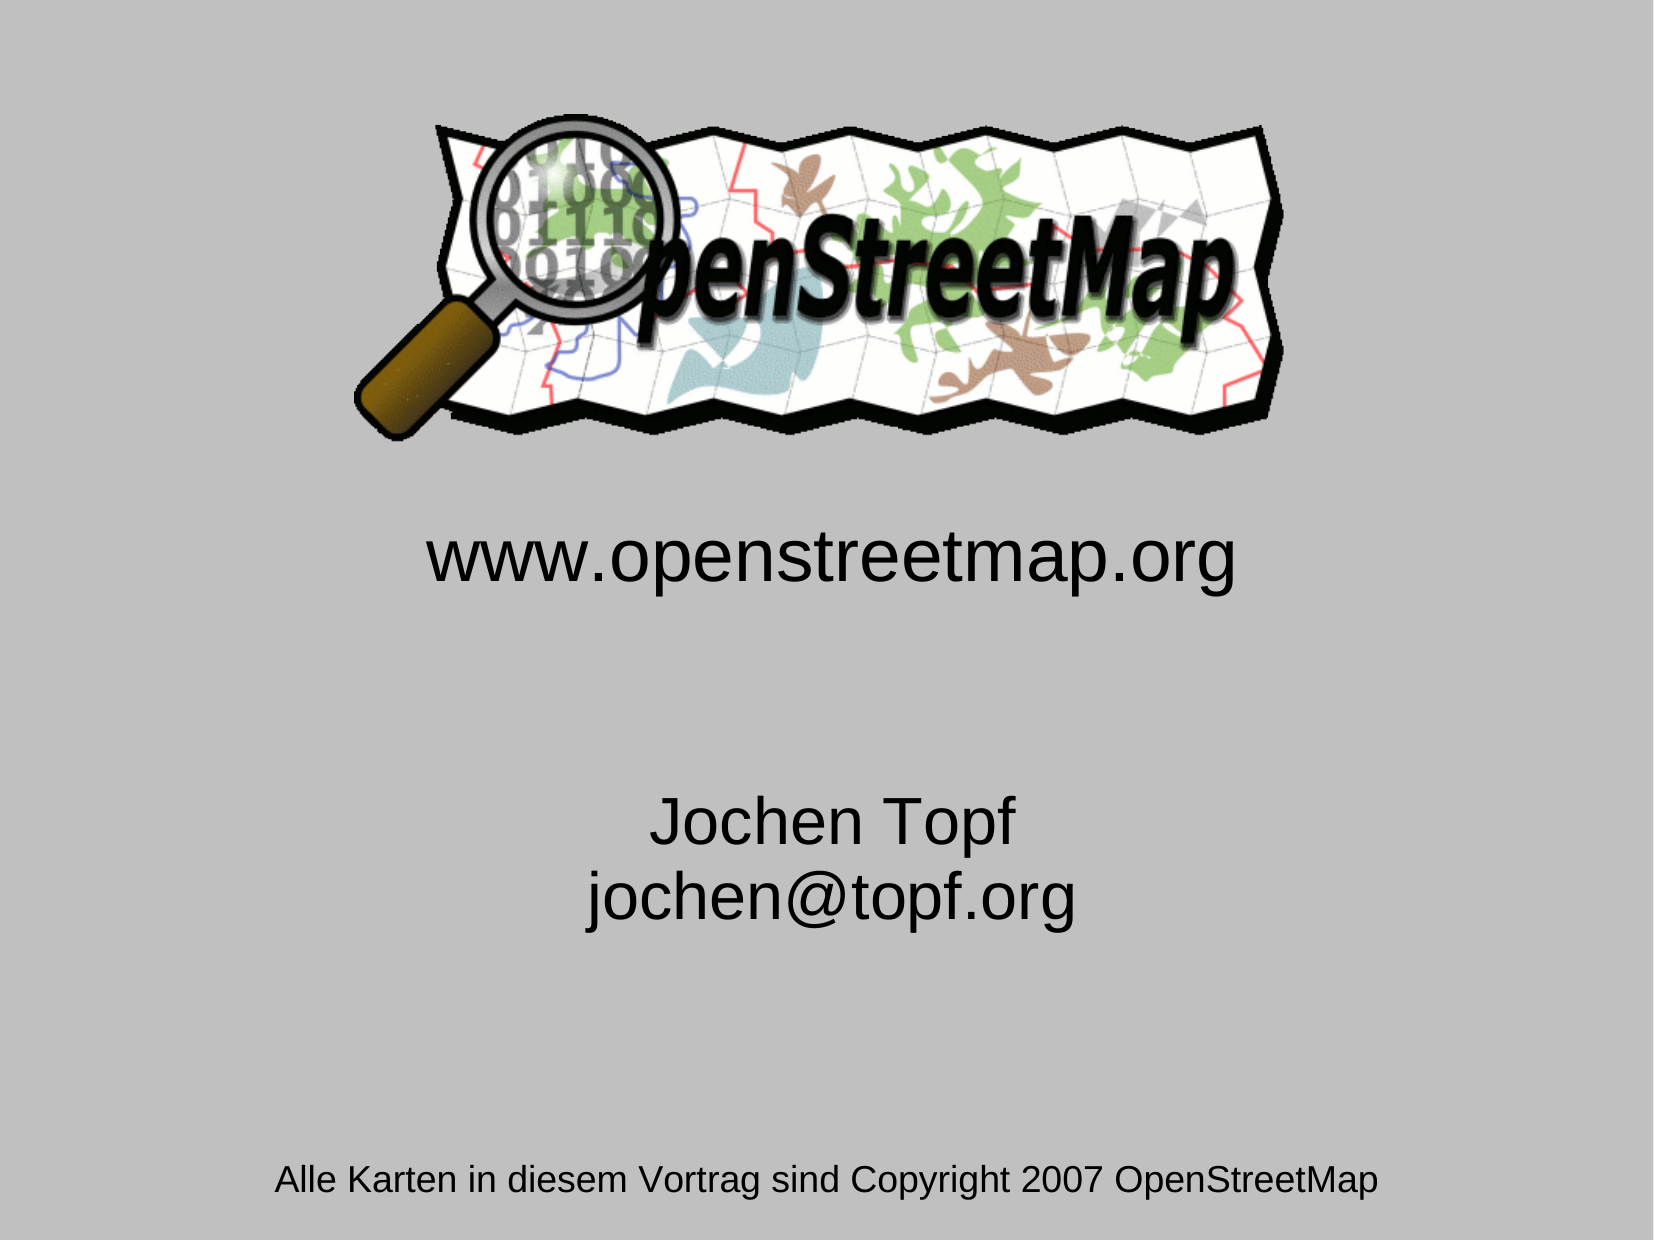

# www.openstreetmap.org Jochen Topf jochen@topf.org
Alle Karten in diesem Vortrag sind Copyright 2007 OpenStreetMap